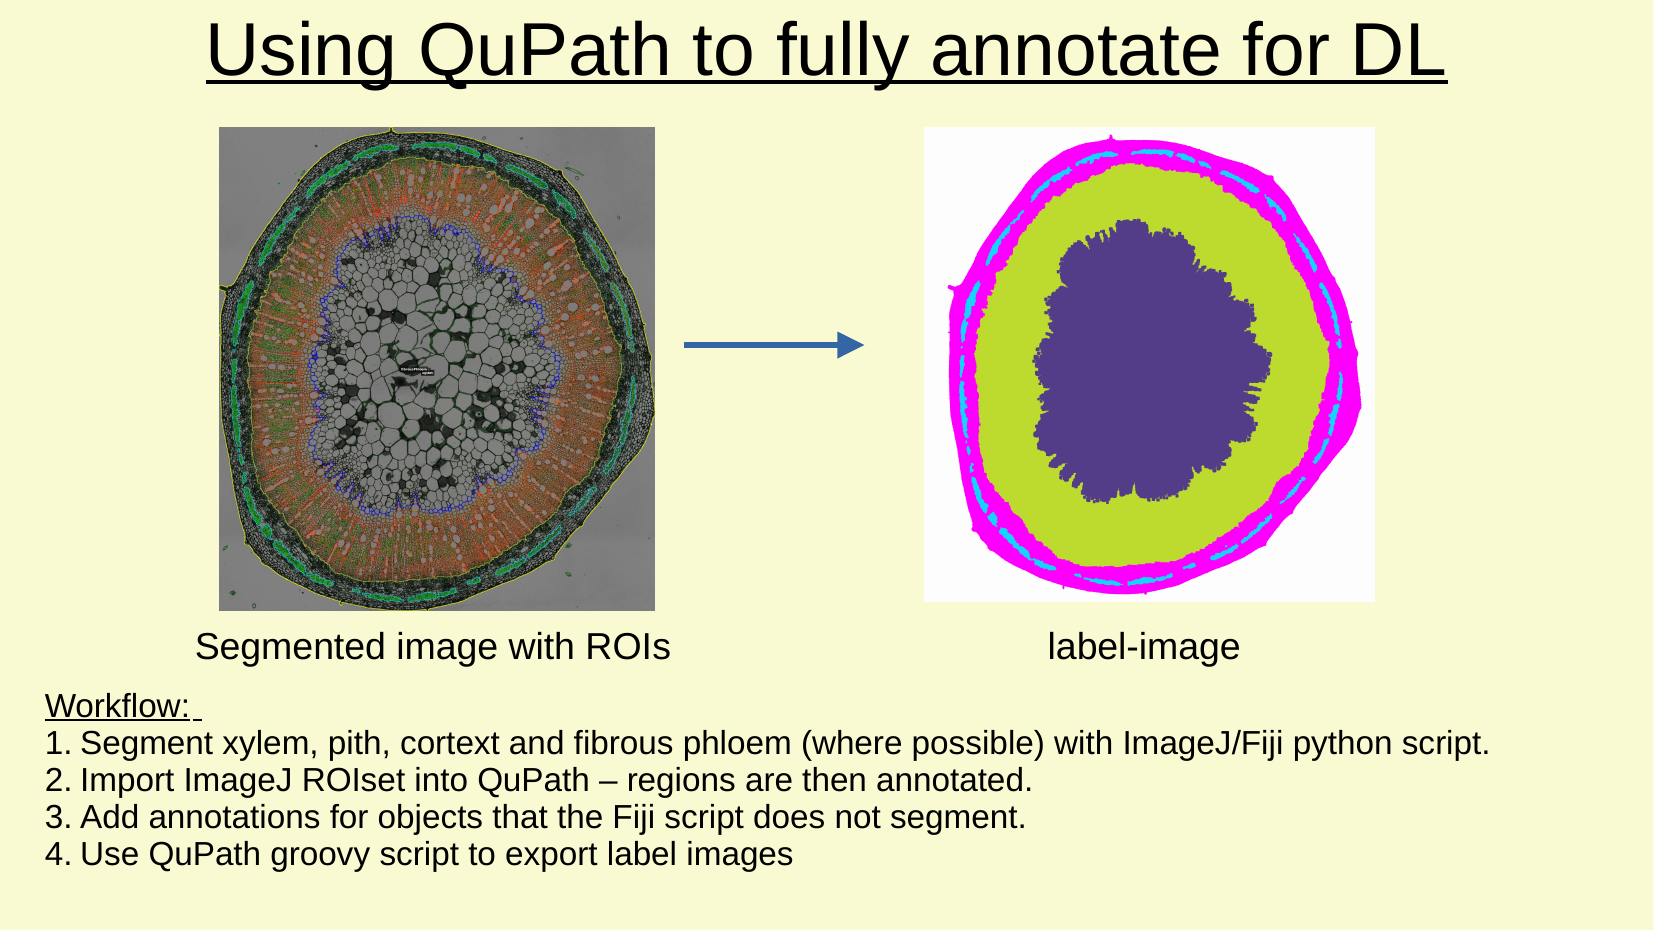

# Using QuPath to fully annotate for DL
Segmented image with ROIs label-image
Workflow:
Segment xylem, pith, cortext and fibrous phloem (where possible) with ImageJ/Fiji python script.
Import ImageJ ROIset into QuPath – regions are then annotated.
Add annotations for objects that the Fiji script does not segment.
Use QuPath groovy script to export label images